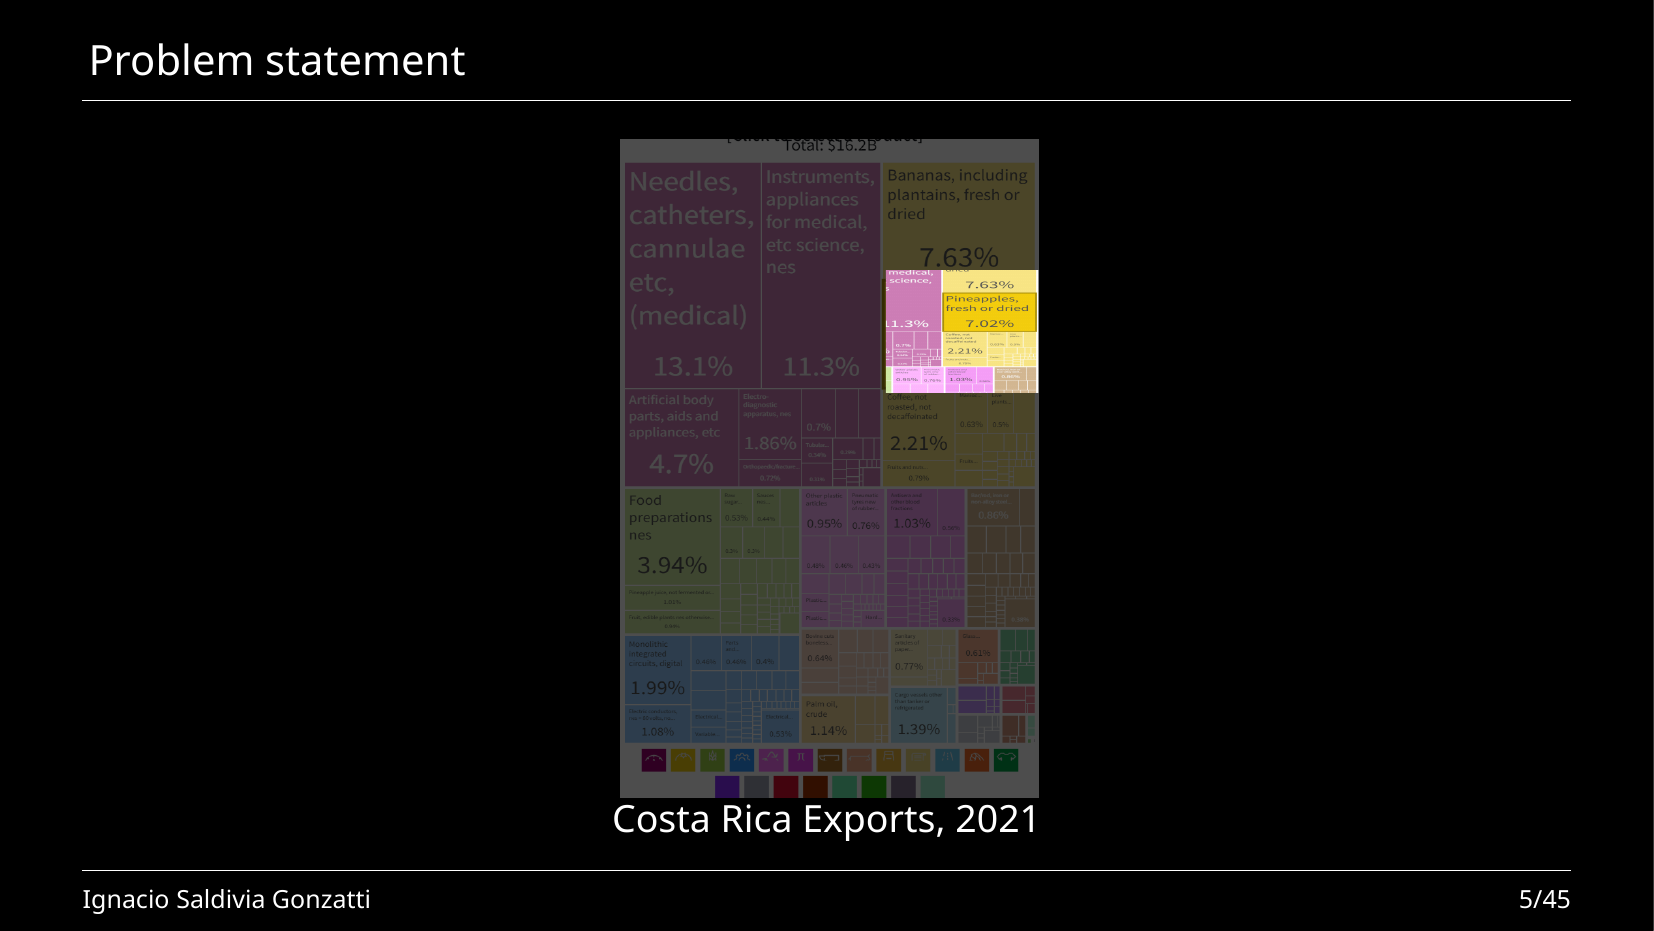

# Problem statement
Costa Rica Exports, 2021
Ignacio Saldivia Gonzatti
5